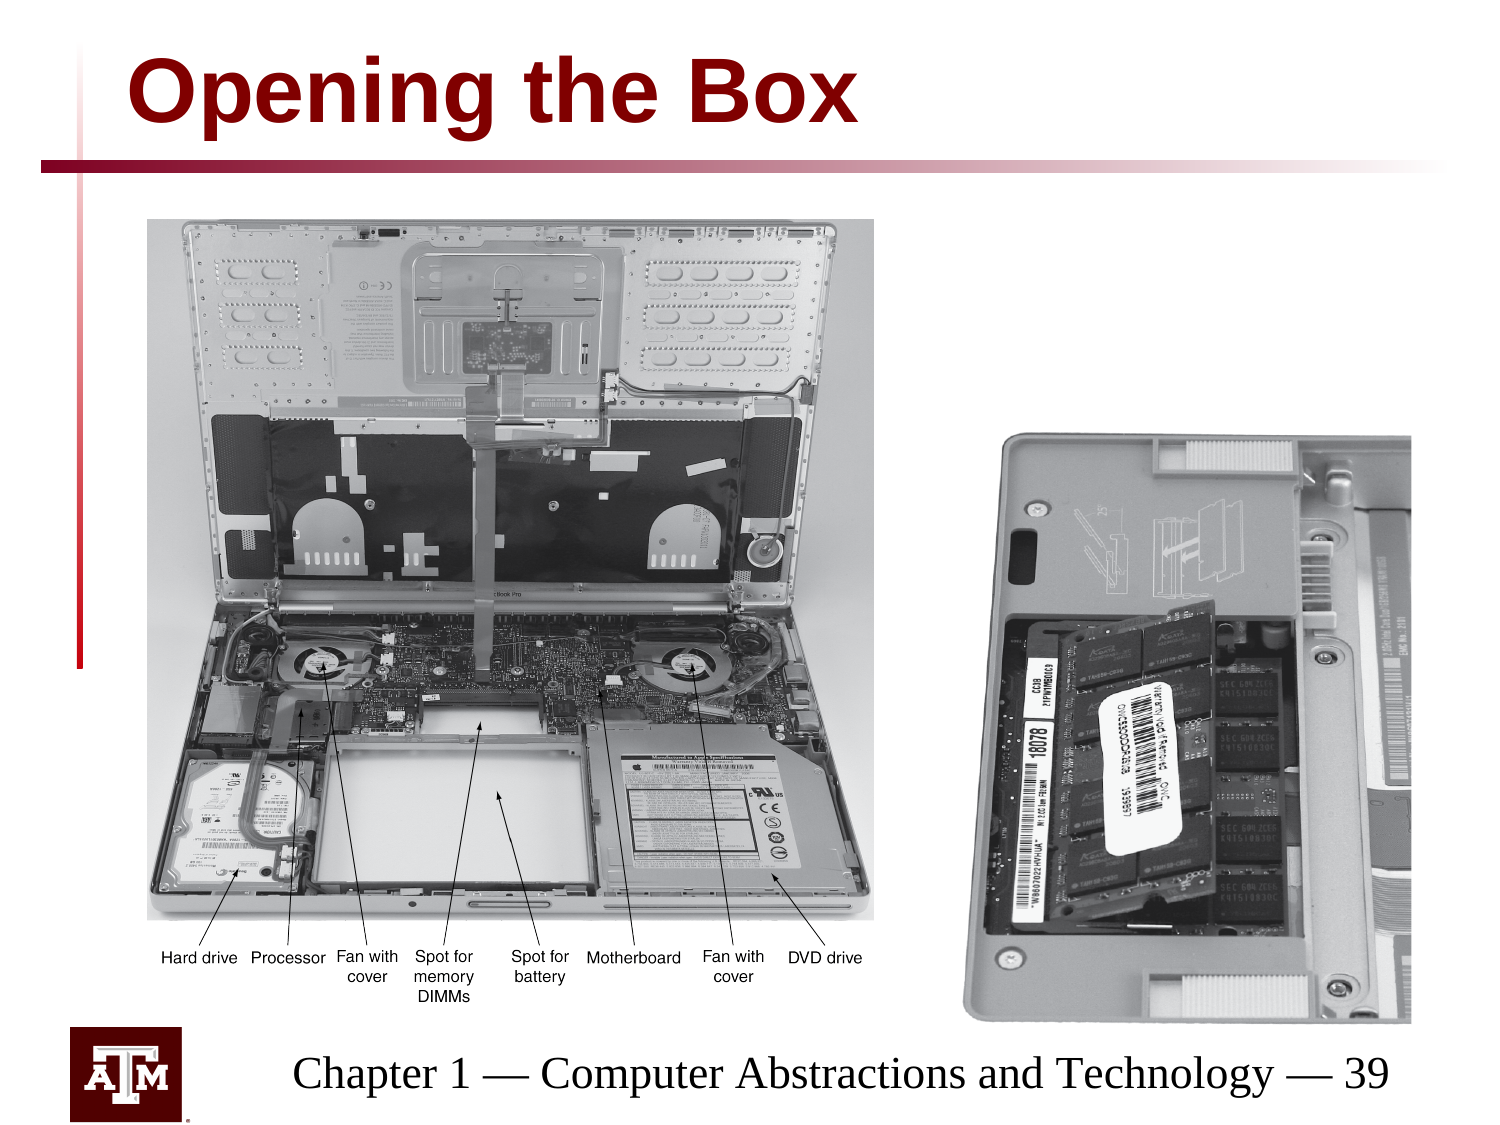

# Opening the Box
Chapter 1 — Computer Abstractions and Technology